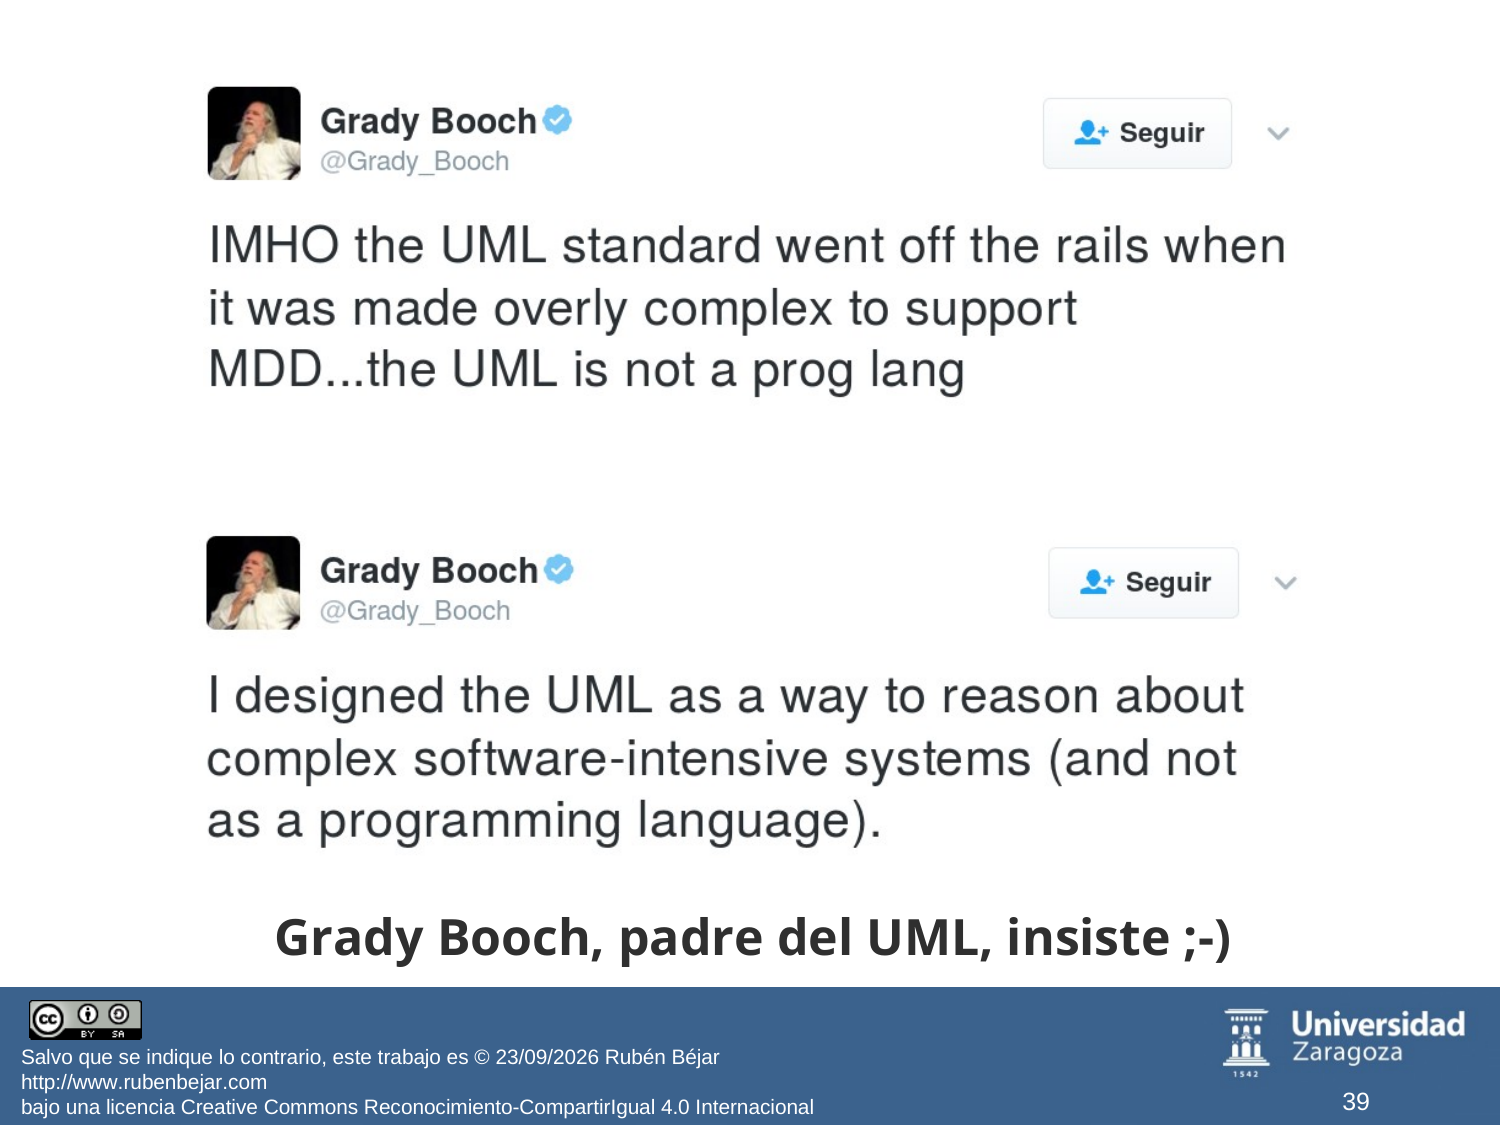

# Grady Booch, padre del UML, insiste ;-)